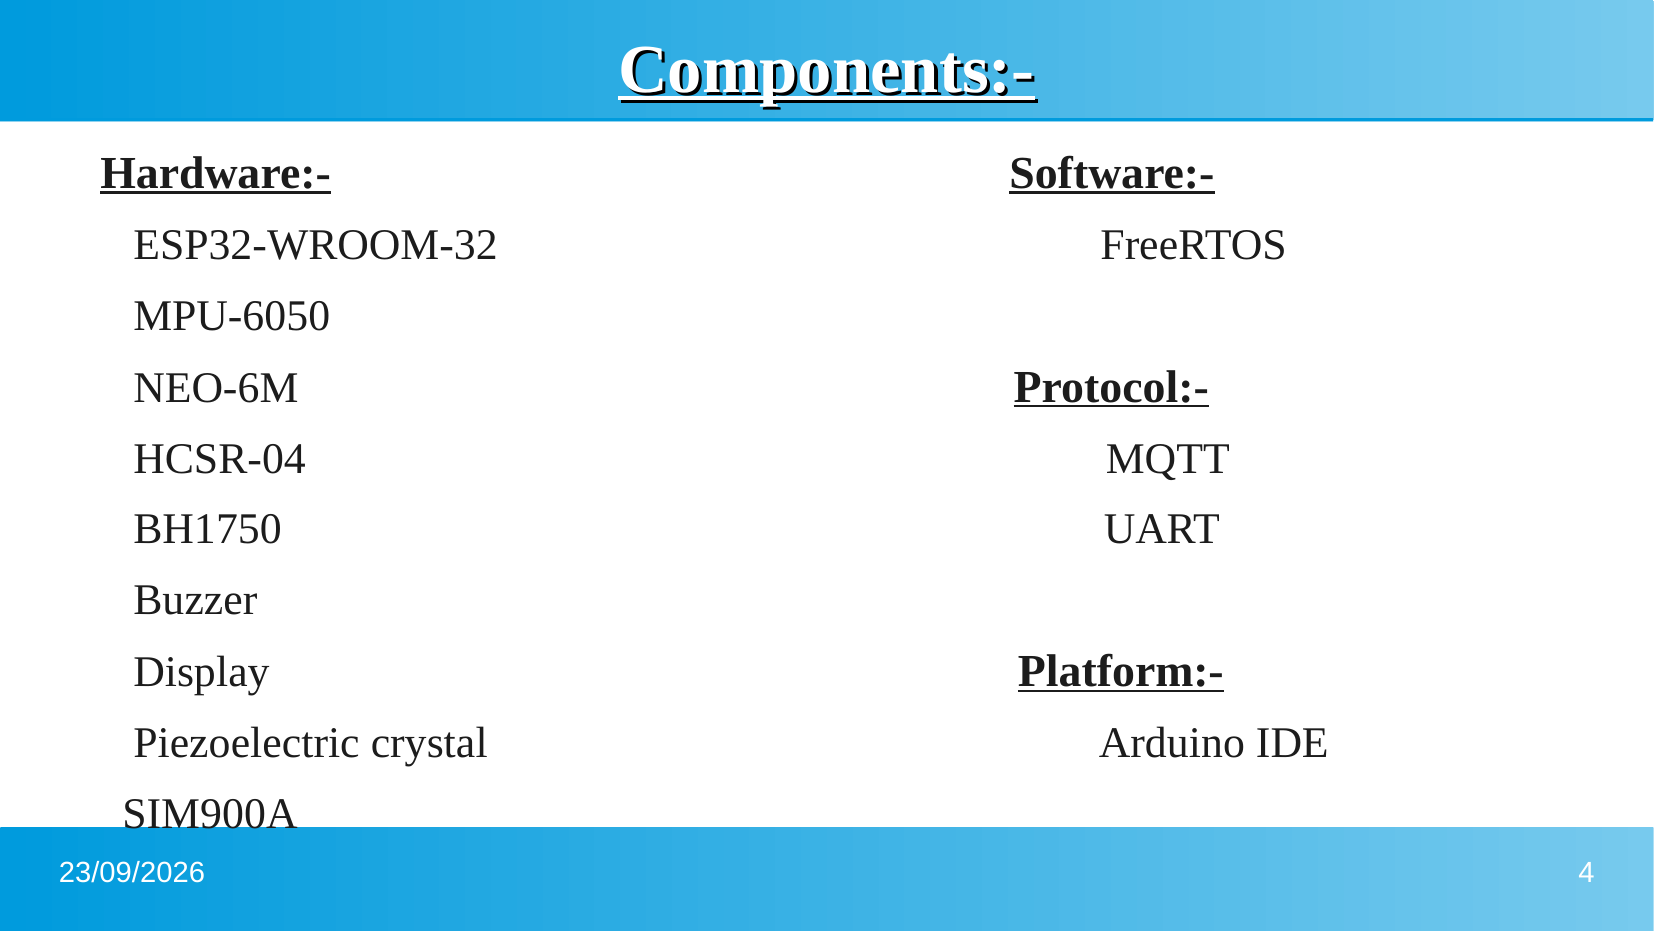

# Components:-
Hardware:- Software:-
 ESP32-WROOM-32 FreeRTOS
 MPU-6050
 NEO-6M Protocol:-
 HCSR-04 MQTT
 BH1750 UART
 Buzzer
 Display Platform:-
 Piezoelectric crystal Arduino IDE
 SIM900A
4